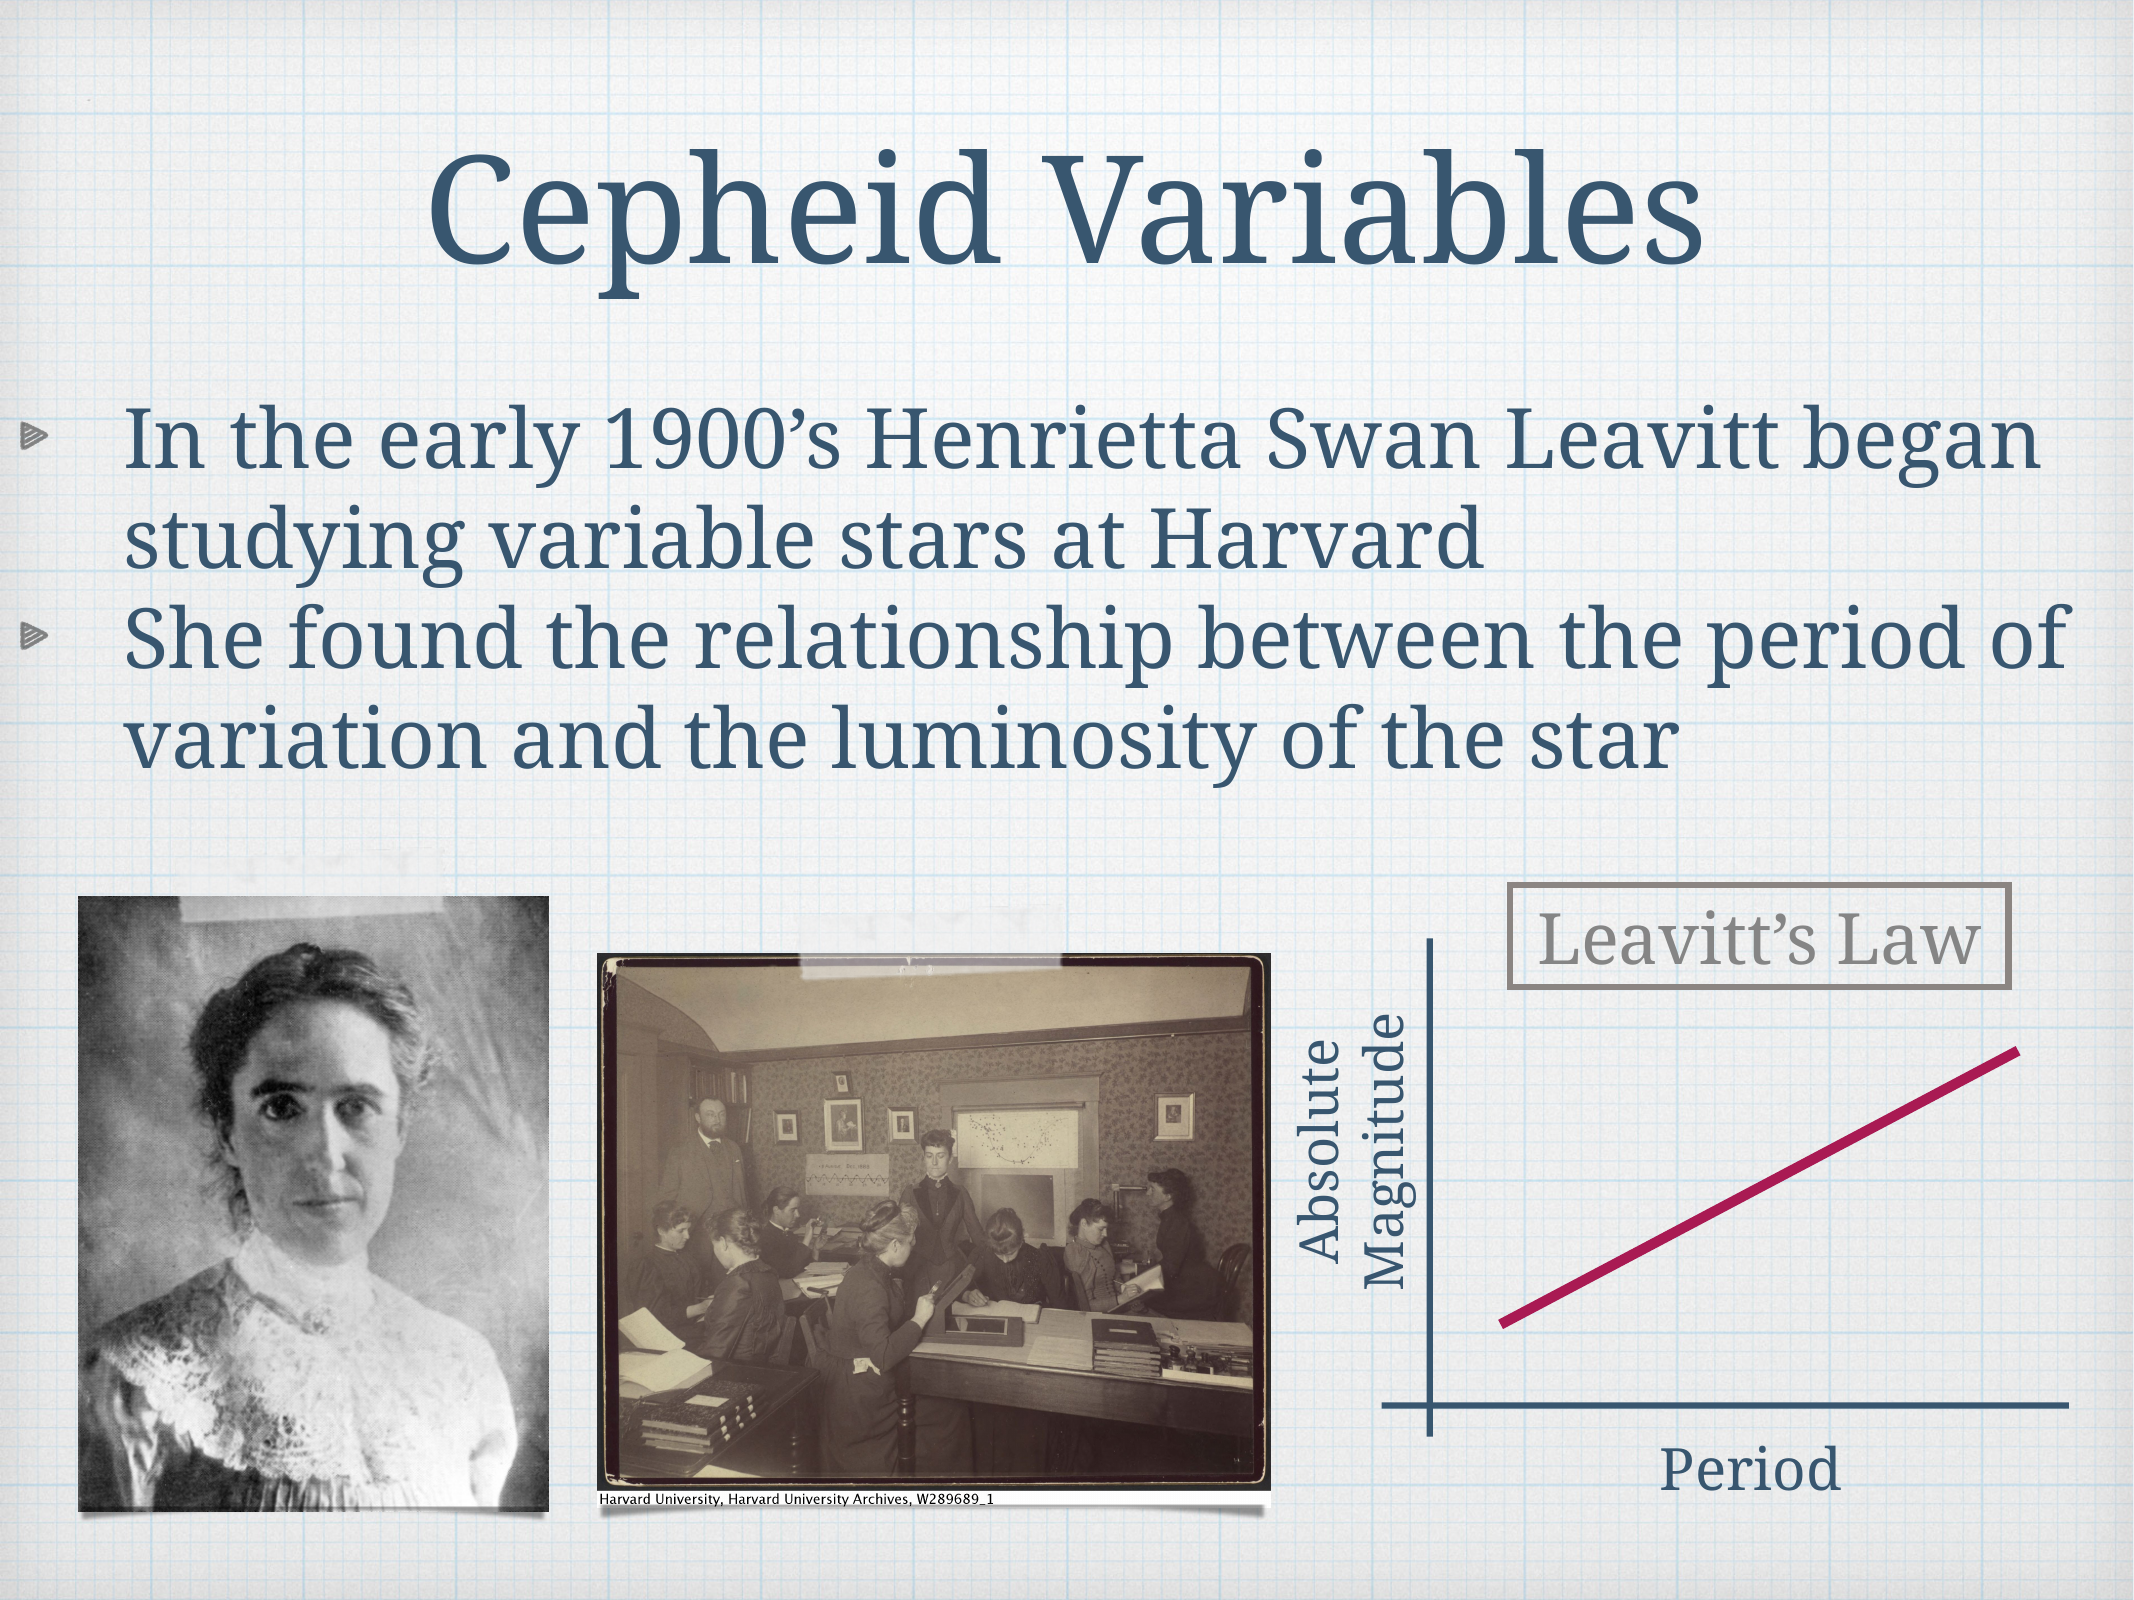

Cepheid Variables
In the early 1900’s Henrietta Swan Leavitt began studying variable stars at Harvard
She found the relationship between the period of variation and the luminosity of the star
Leavitt’s Law
Absolute Magnitude
Period